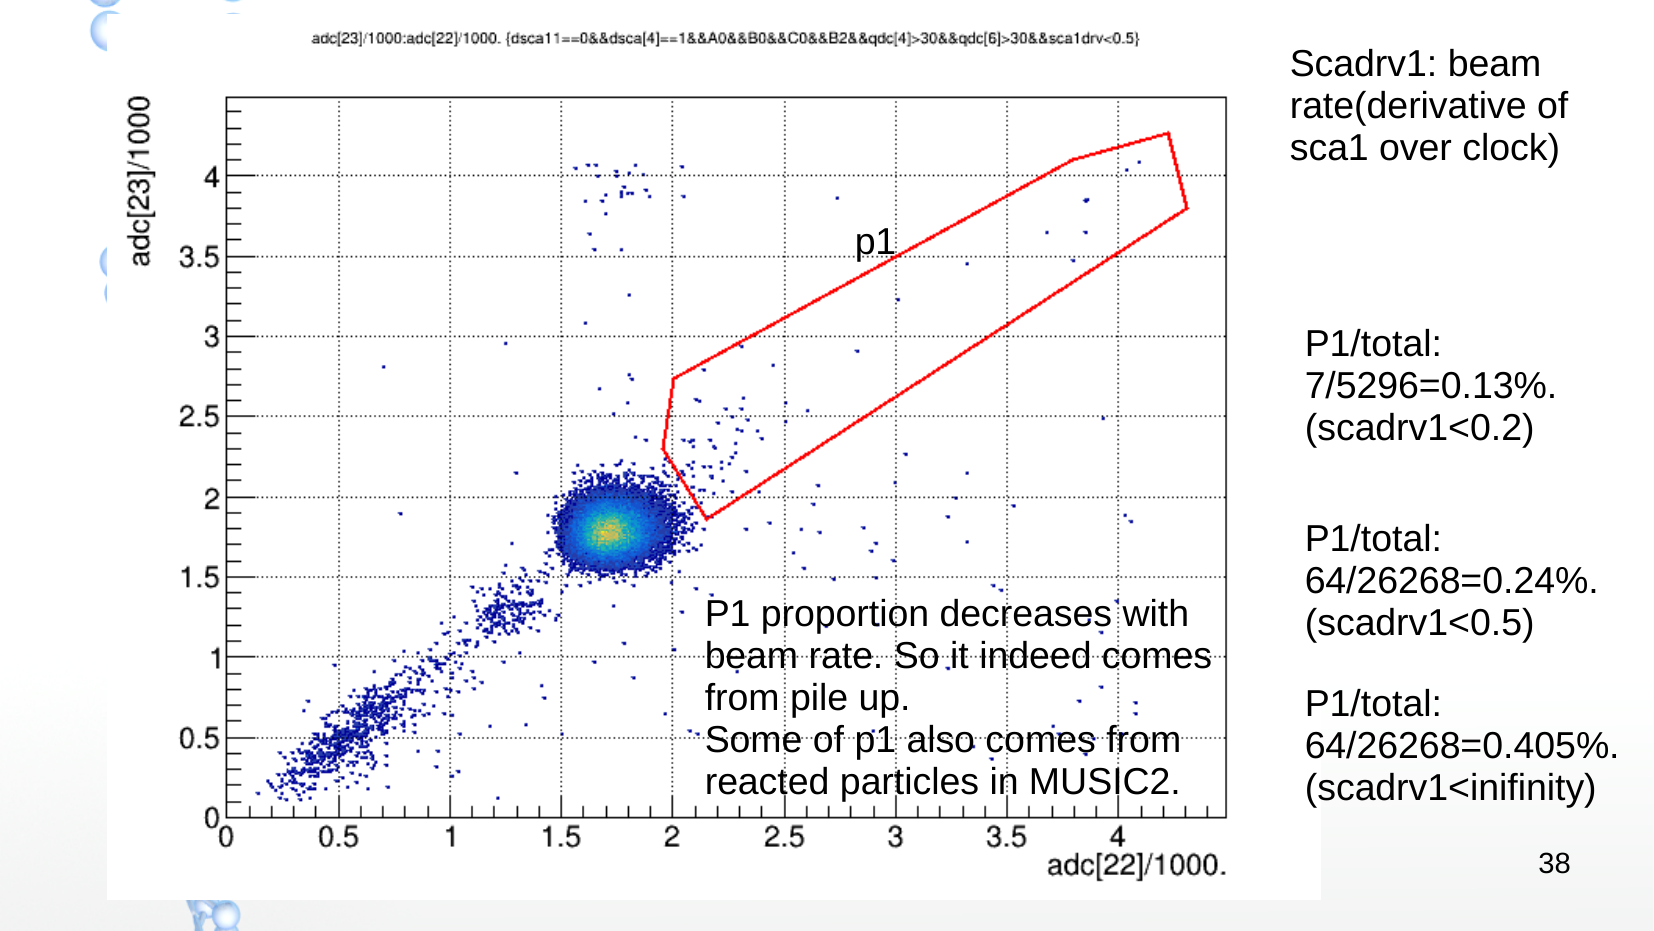

# Appendix
Scadrv1: beam rate(derivative of sca1 over clock)
p1
P1/total: 7/5296=0.13%. (scadrv1<0.2)
P1/total: 64/26268=0.24%. (scadrv1<0.5)
P1 proportion decreases with beam rate. So it indeed comes from pile up.
Some of p1 also comes from reacted particles in MUSIC2.
P1/total: 64/26268=0.405%. (scadrv1<inifinity)
38